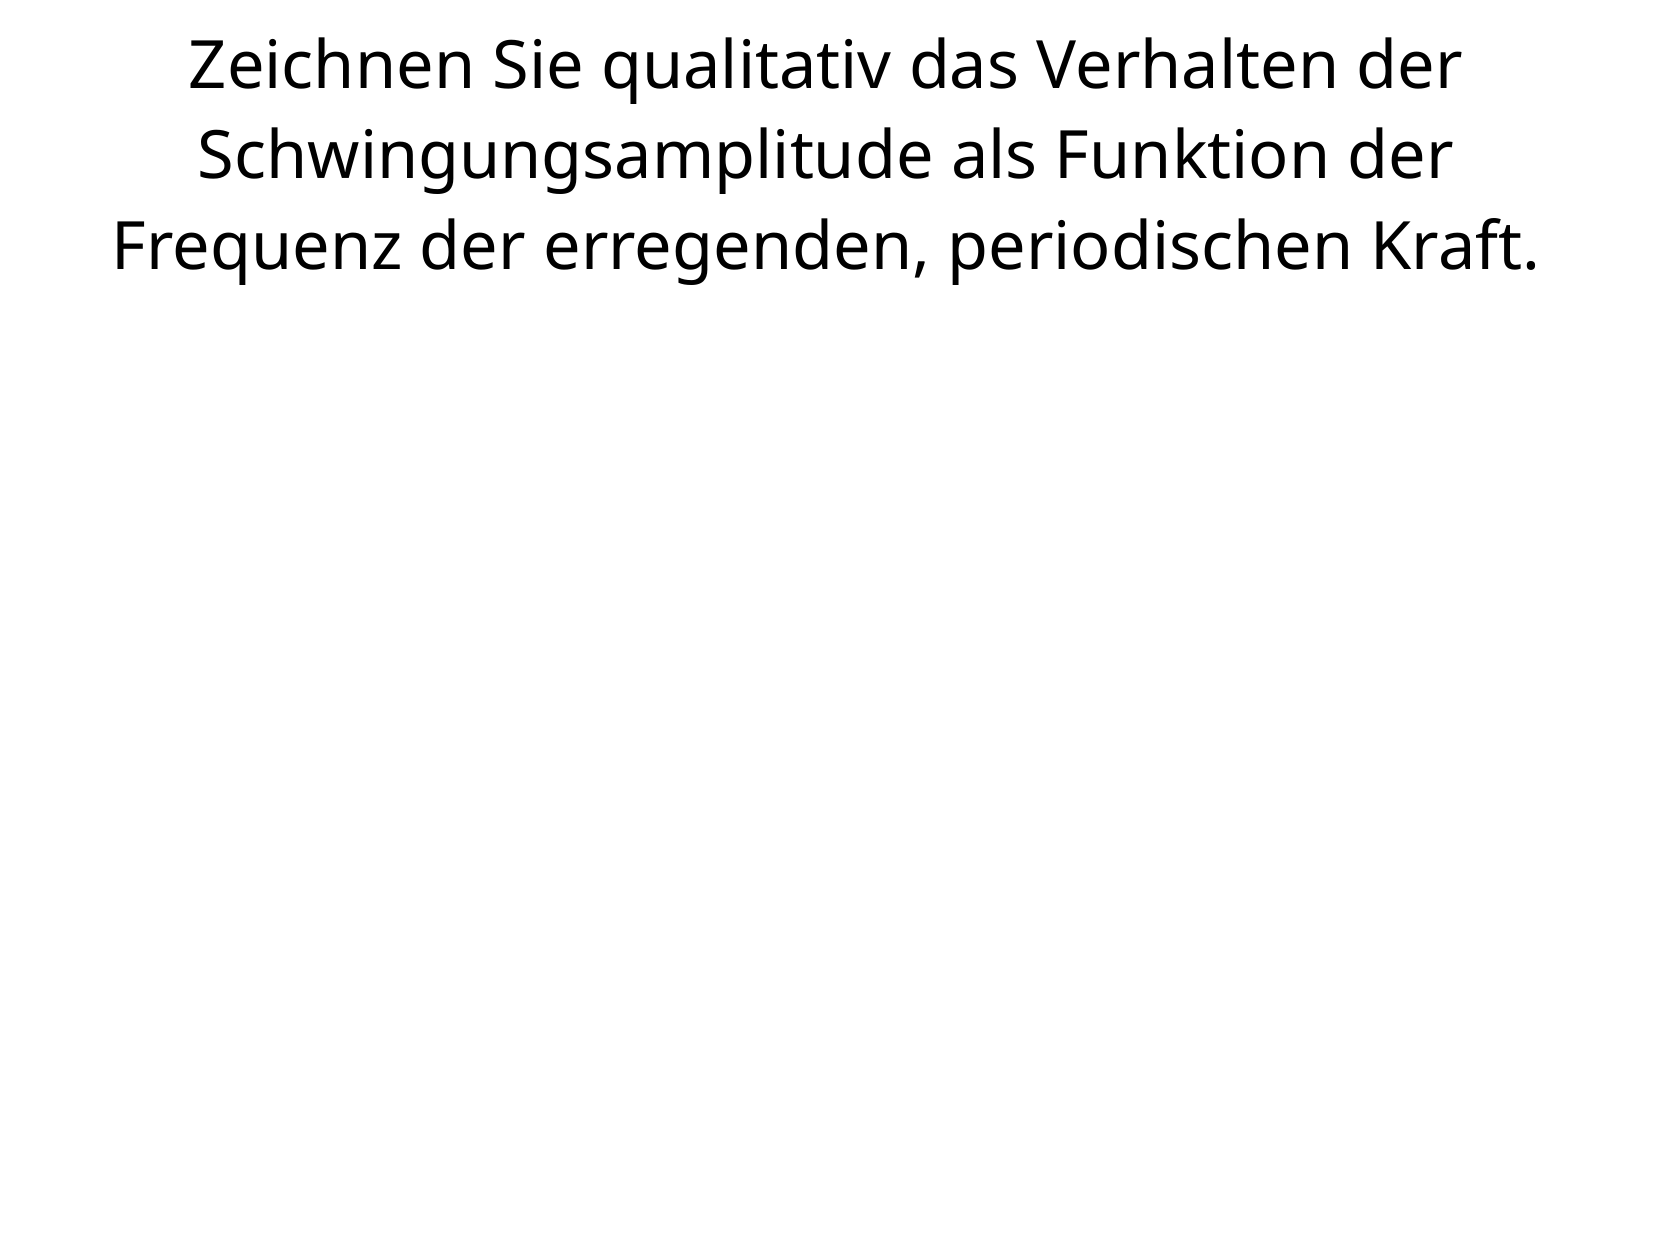

# Zeichnen Sie qualitativ das Verhalten der Schwingungsamplitude als Funktion der Frequenz der erregenden, periodischen Kraft.